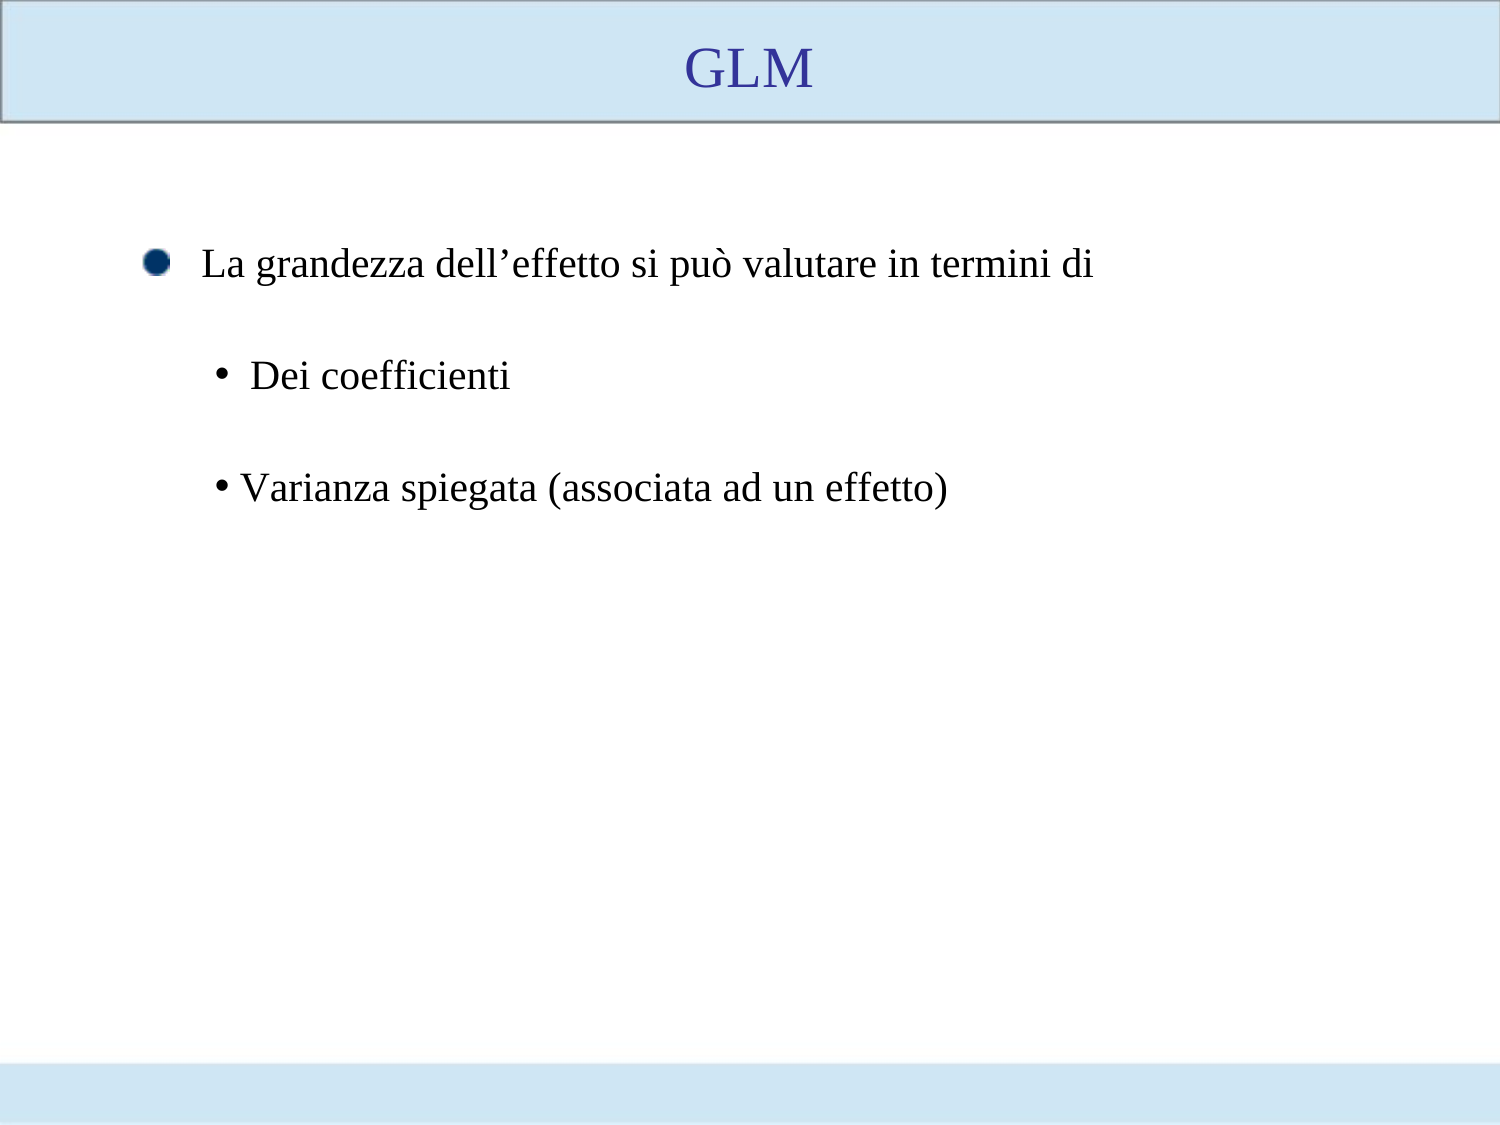

# GLM
La grandezza dell’effetto si può valutare in termini di
 Dei coefficienti
 Varianza spiegata (associata ad un effetto)